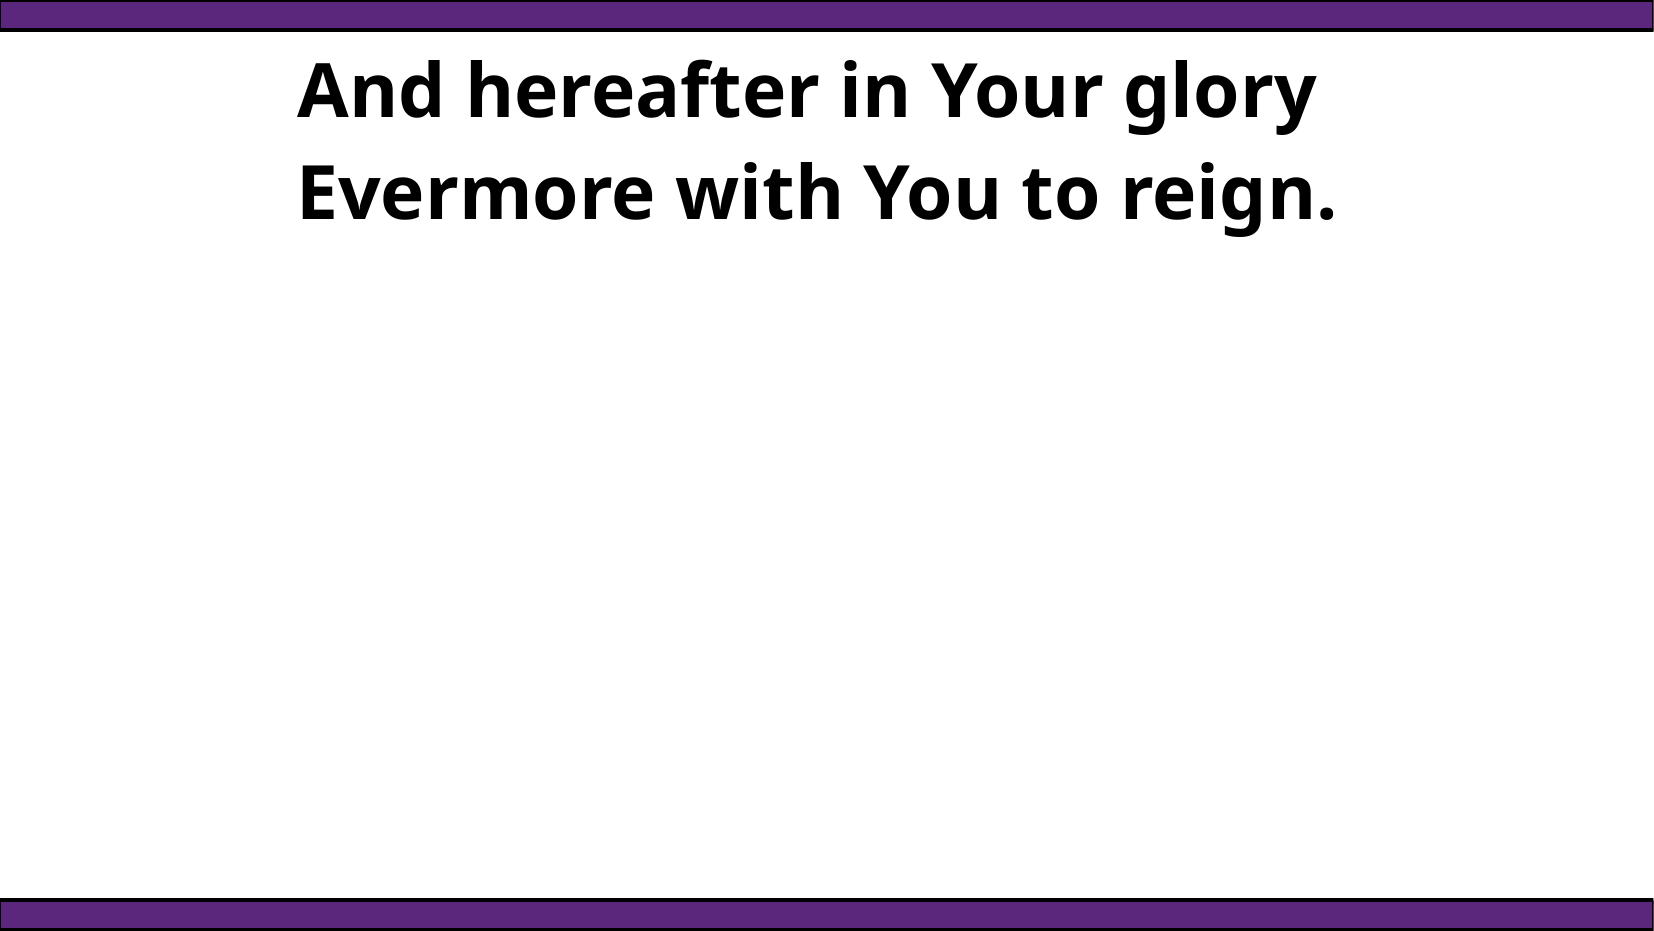

And hereafter in Your glory
Evermore with You to reign.